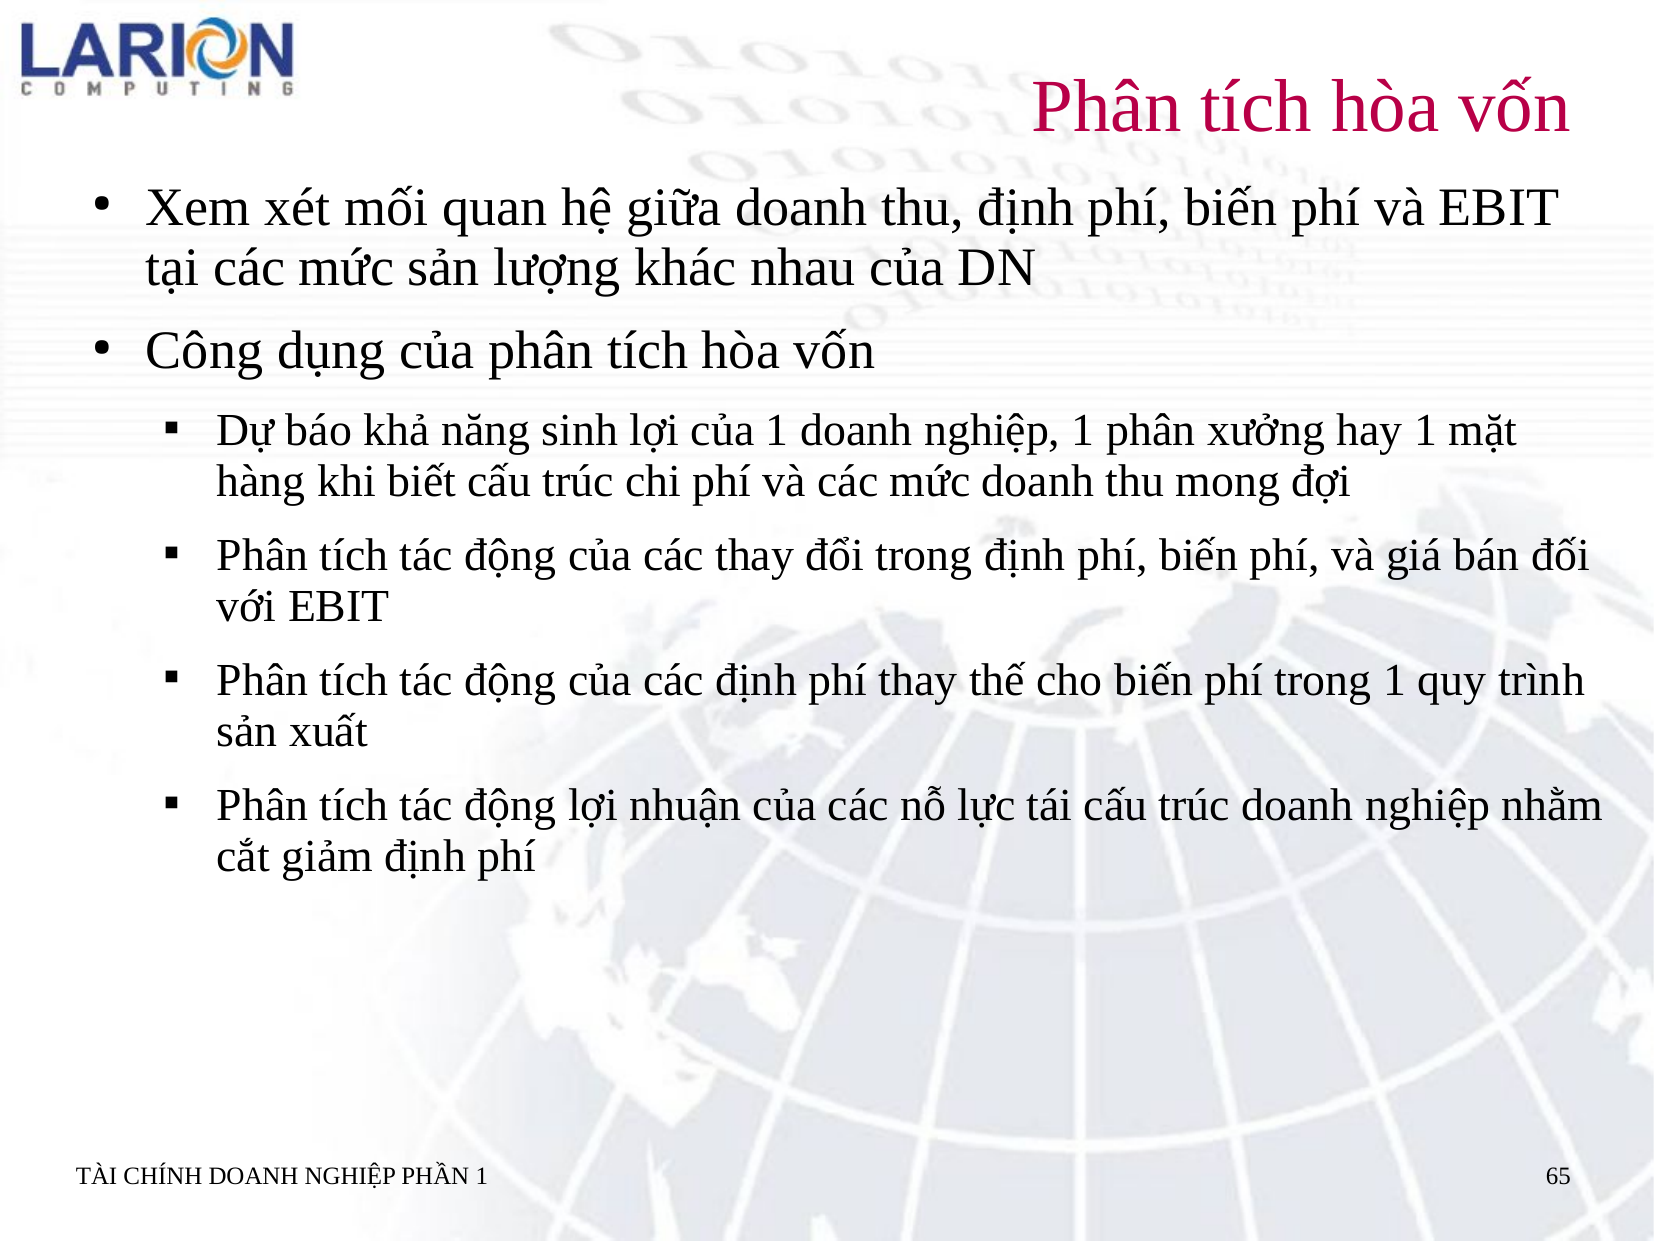

# Phân tích hòa vốn
Xem xét mối quan hệ giữa doanh thu, định phí, biến phí và EBIT tại các mức sản lượng khác nhau của DN
Công dụng của phân tích hòa vốn
Dự báo khả năng sinh lợi của 1 doanh nghiệp, 1 phân xưởng hay 1 mặt hàng khi biết cấu trúc chi phí và các mức doanh thu mong đợi
Phân tích tác động của các thay đổi trong định phí, biến phí, và giá bán đối với EBIT
Phân tích tác động của các định phí thay thế cho biến phí trong 1 quy trình sản xuất
Phân tích tác động lợi nhuận của các nỗ lực tái cấu trúc doanh nghiệp nhằm cắt giảm định phí
TÀI CHÍNH DOANH NGHIỆP PHẦN 1
65